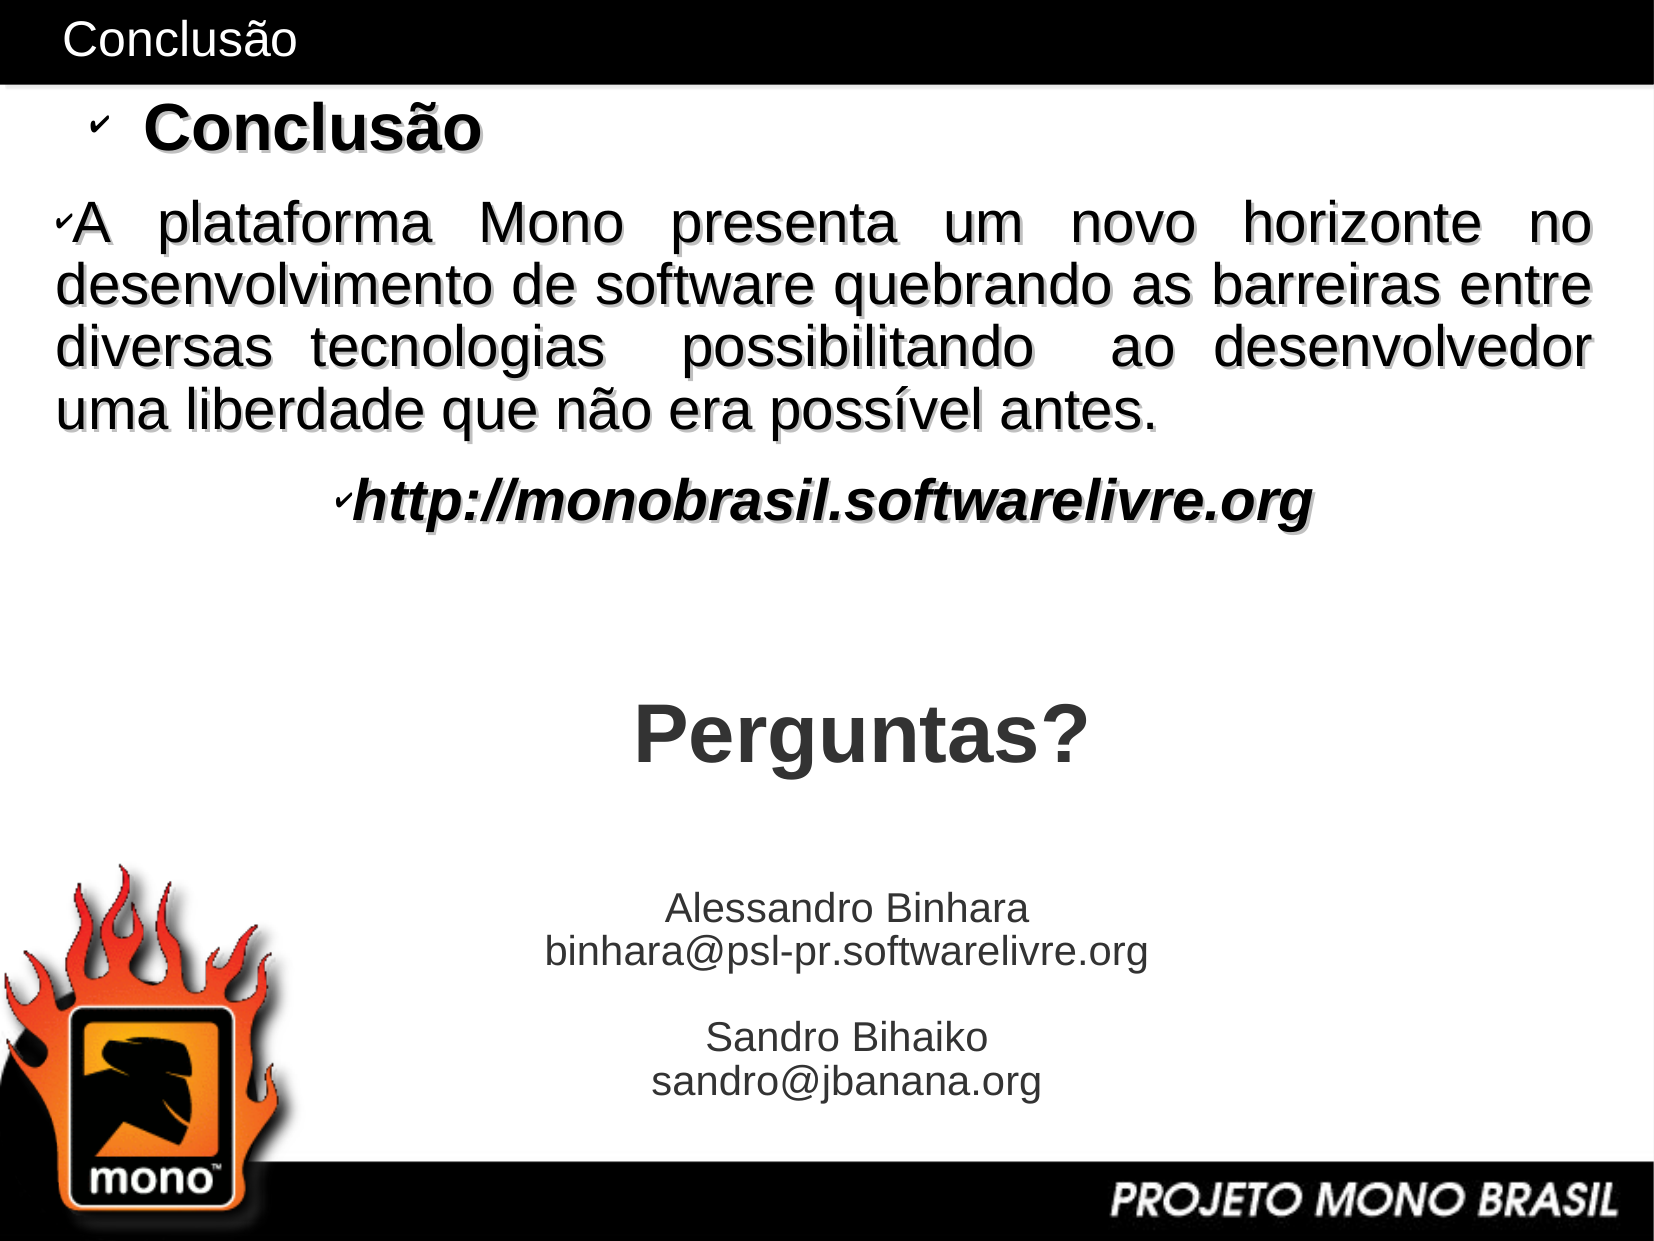

Conclusão
# Conclusão
A plataforma Mono presenta um novo horizonte no desenvolvimento de software quebrando as barreiras entre diversas tecnologias possibilitando ao desenvolvedor uma liberdade que não era possível antes.
http://monobrasil.softwarelivre.org
Perguntas?
Alessandro Binhara
binhara@psl-pr.softwarelivre.org
Sandro Bihaiko
sandro@jbanana.org